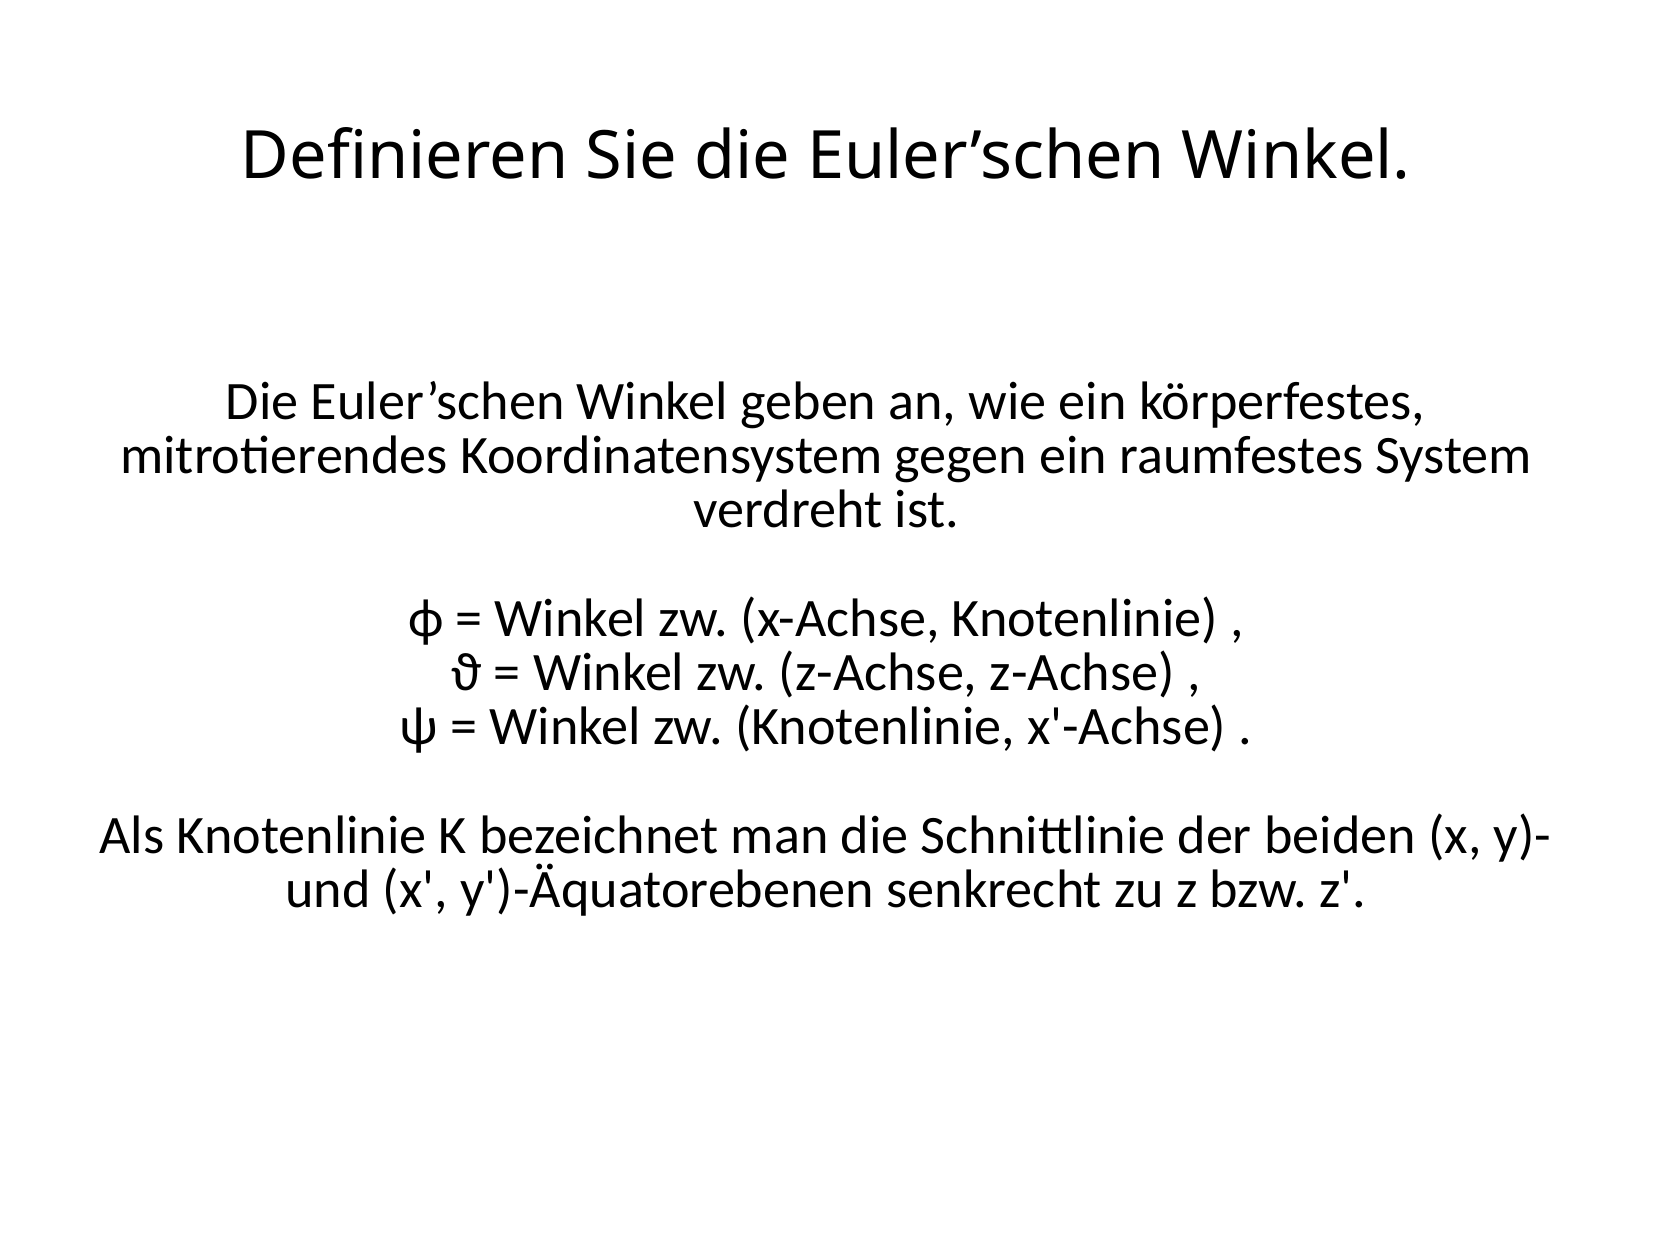

# Definieren Sie die Euler’schen Winkel.
Die Euler’schen Winkel geben an, wie ein körperfestes, mitrotierendes Koordinatensystem gegen ein raumfestes System verdreht ist.
ϕ = Winkel zw. (x-Achse, Knotenlinie) ,
ϑ = Winkel zw. (z-Achse, z-Achse) ,
ψ = Winkel zw. (Knotenlinie, x'-Achse) .
Als Knotenlinie K bezeichnet man die Schnittlinie der beiden (x, y)- und (x', y')-Äquatorebenen senkrecht zu z bzw. z'.